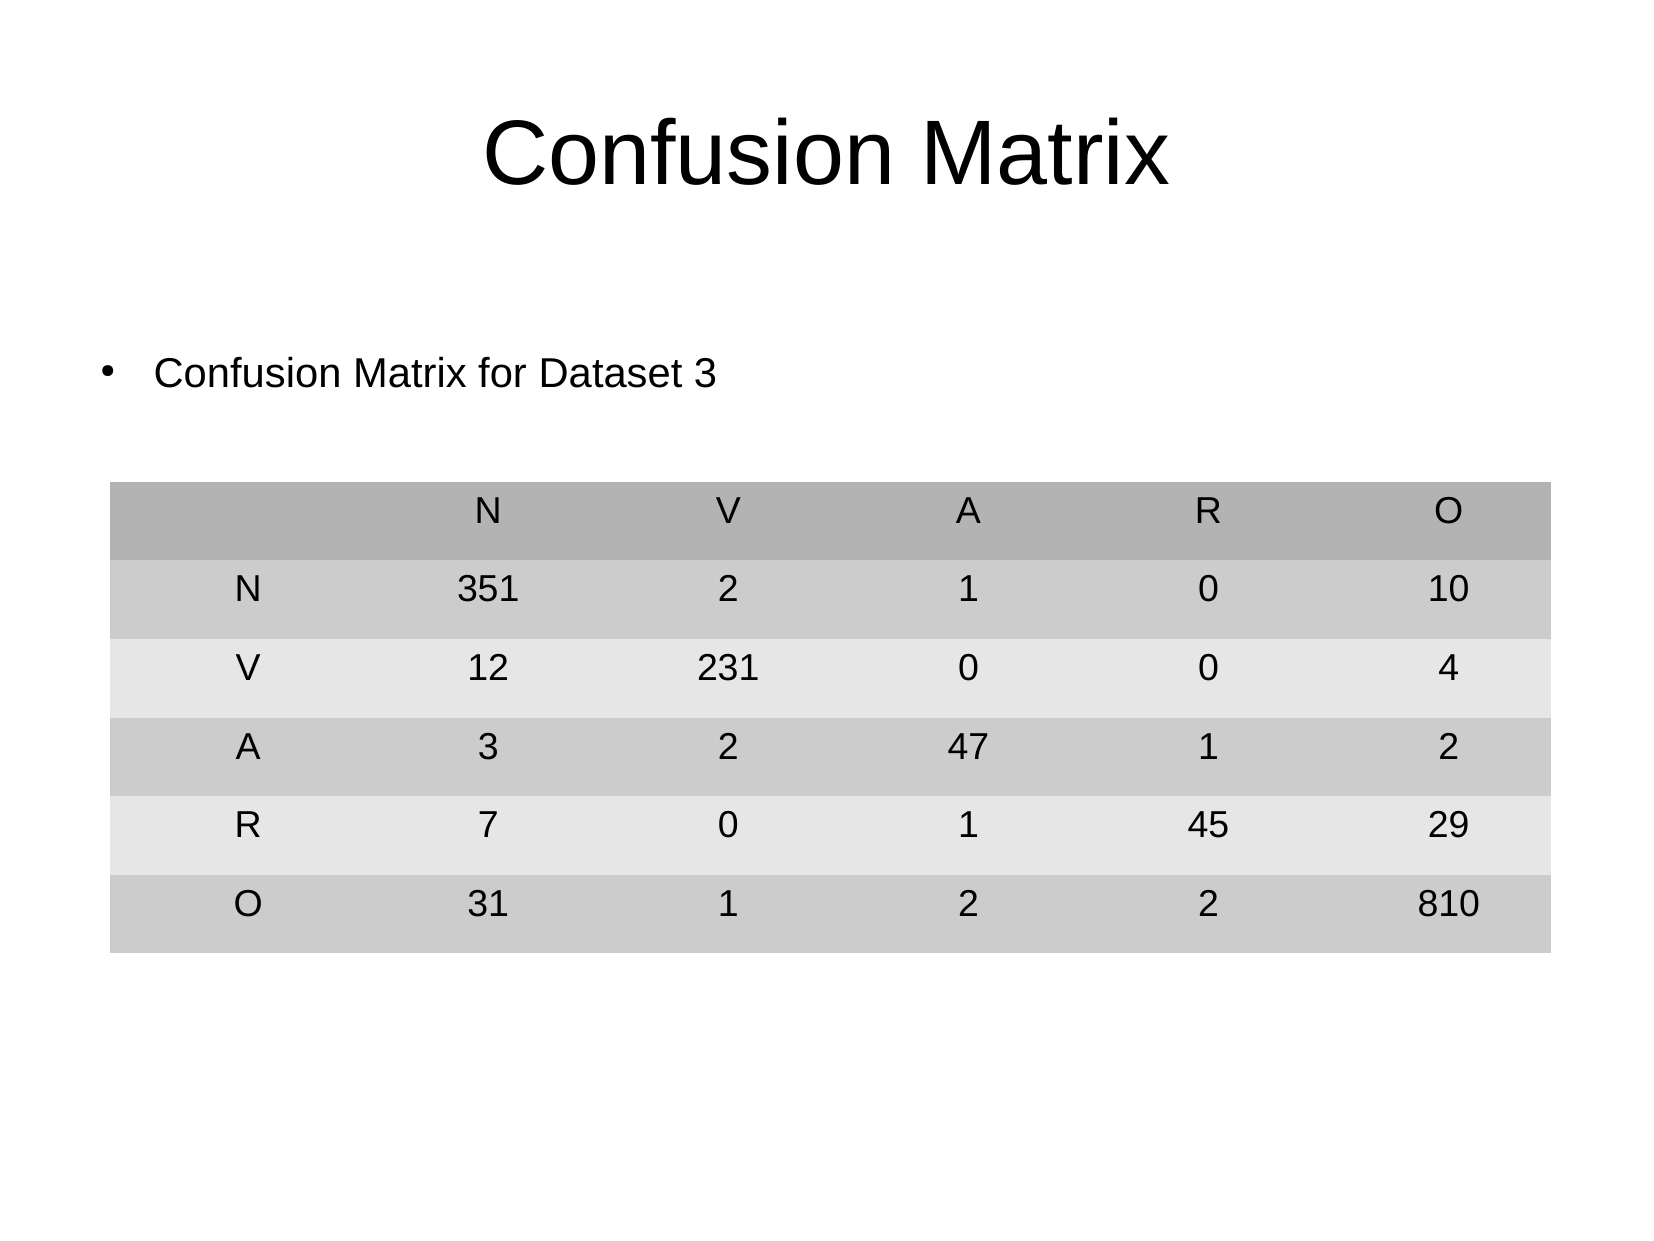

# Confusion Matrix
Confusion Matrix for Dataset 3
| | N | V | A | R | O |
| --- | --- | --- | --- | --- | --- |
| N | 351 | 2 | 1 | 0 | 10 |
| V | 12 | 231 | 0 | 0 | 4 |
| A | 3 | 2 | 47 | 1 | 2 |
| R | 7 | 0 | 1 | 45 | 29 |
| O | 31 | 1 | 2 | 2 | 810 |